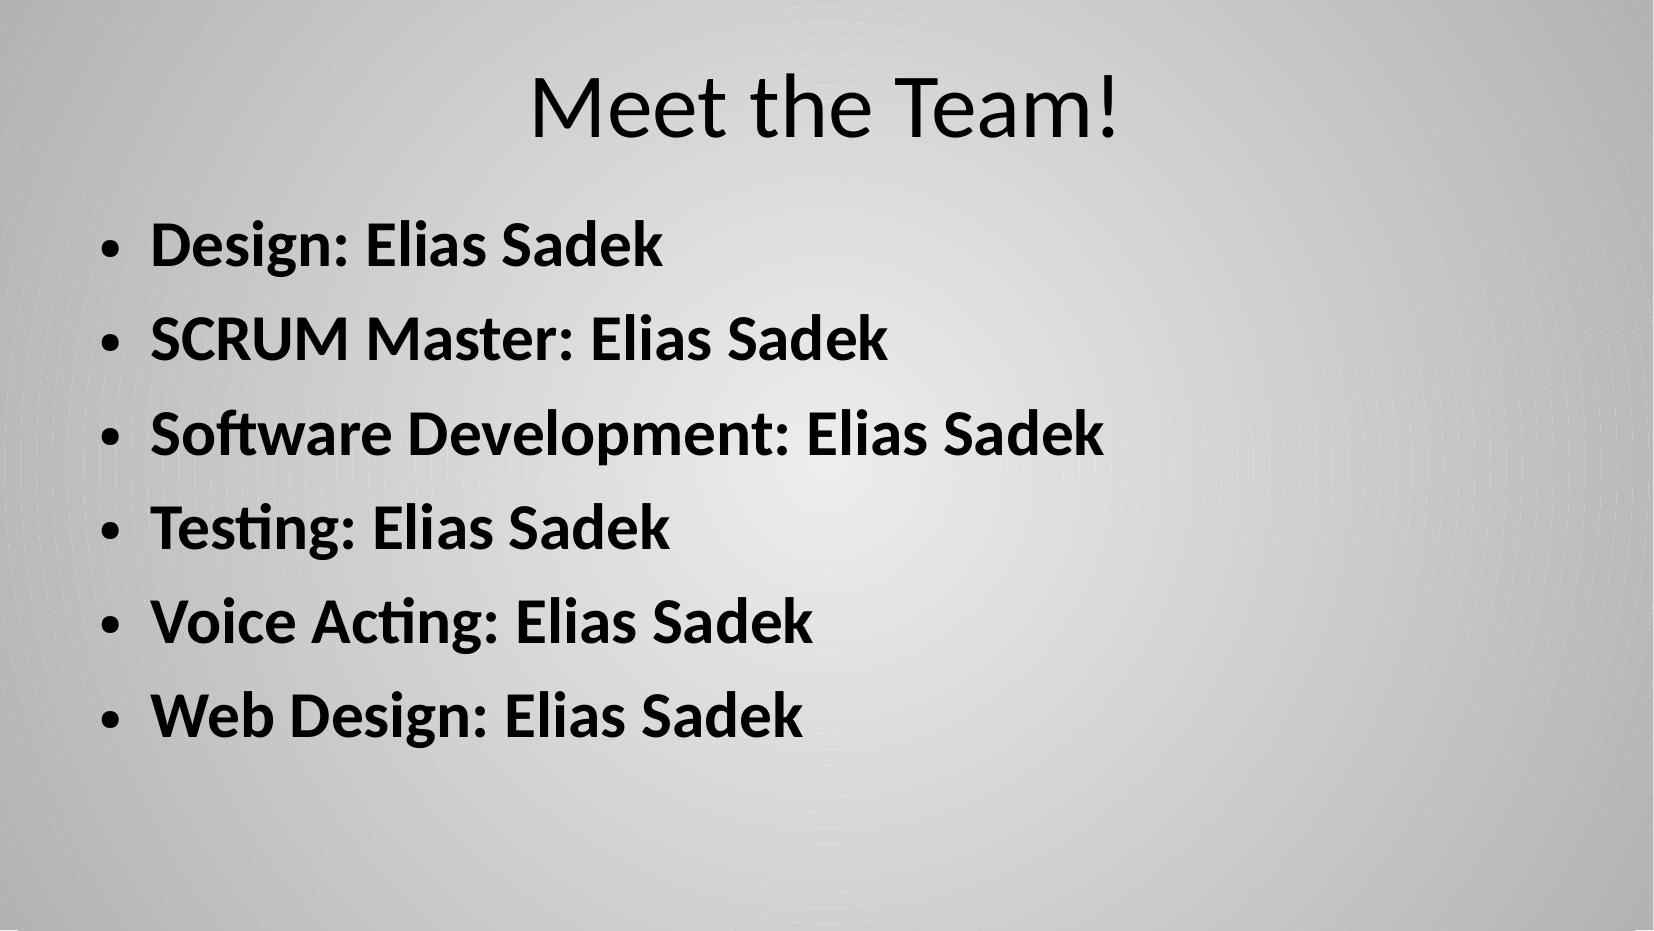

# Meet the Team!
Design: Elias Sadek
SCRUM Master: Elias Sadek
Software Development: Elias Sadek
Testing: Elias Sadek
Voice Acting: Elias Sadek
Web Design: Elias Sadek